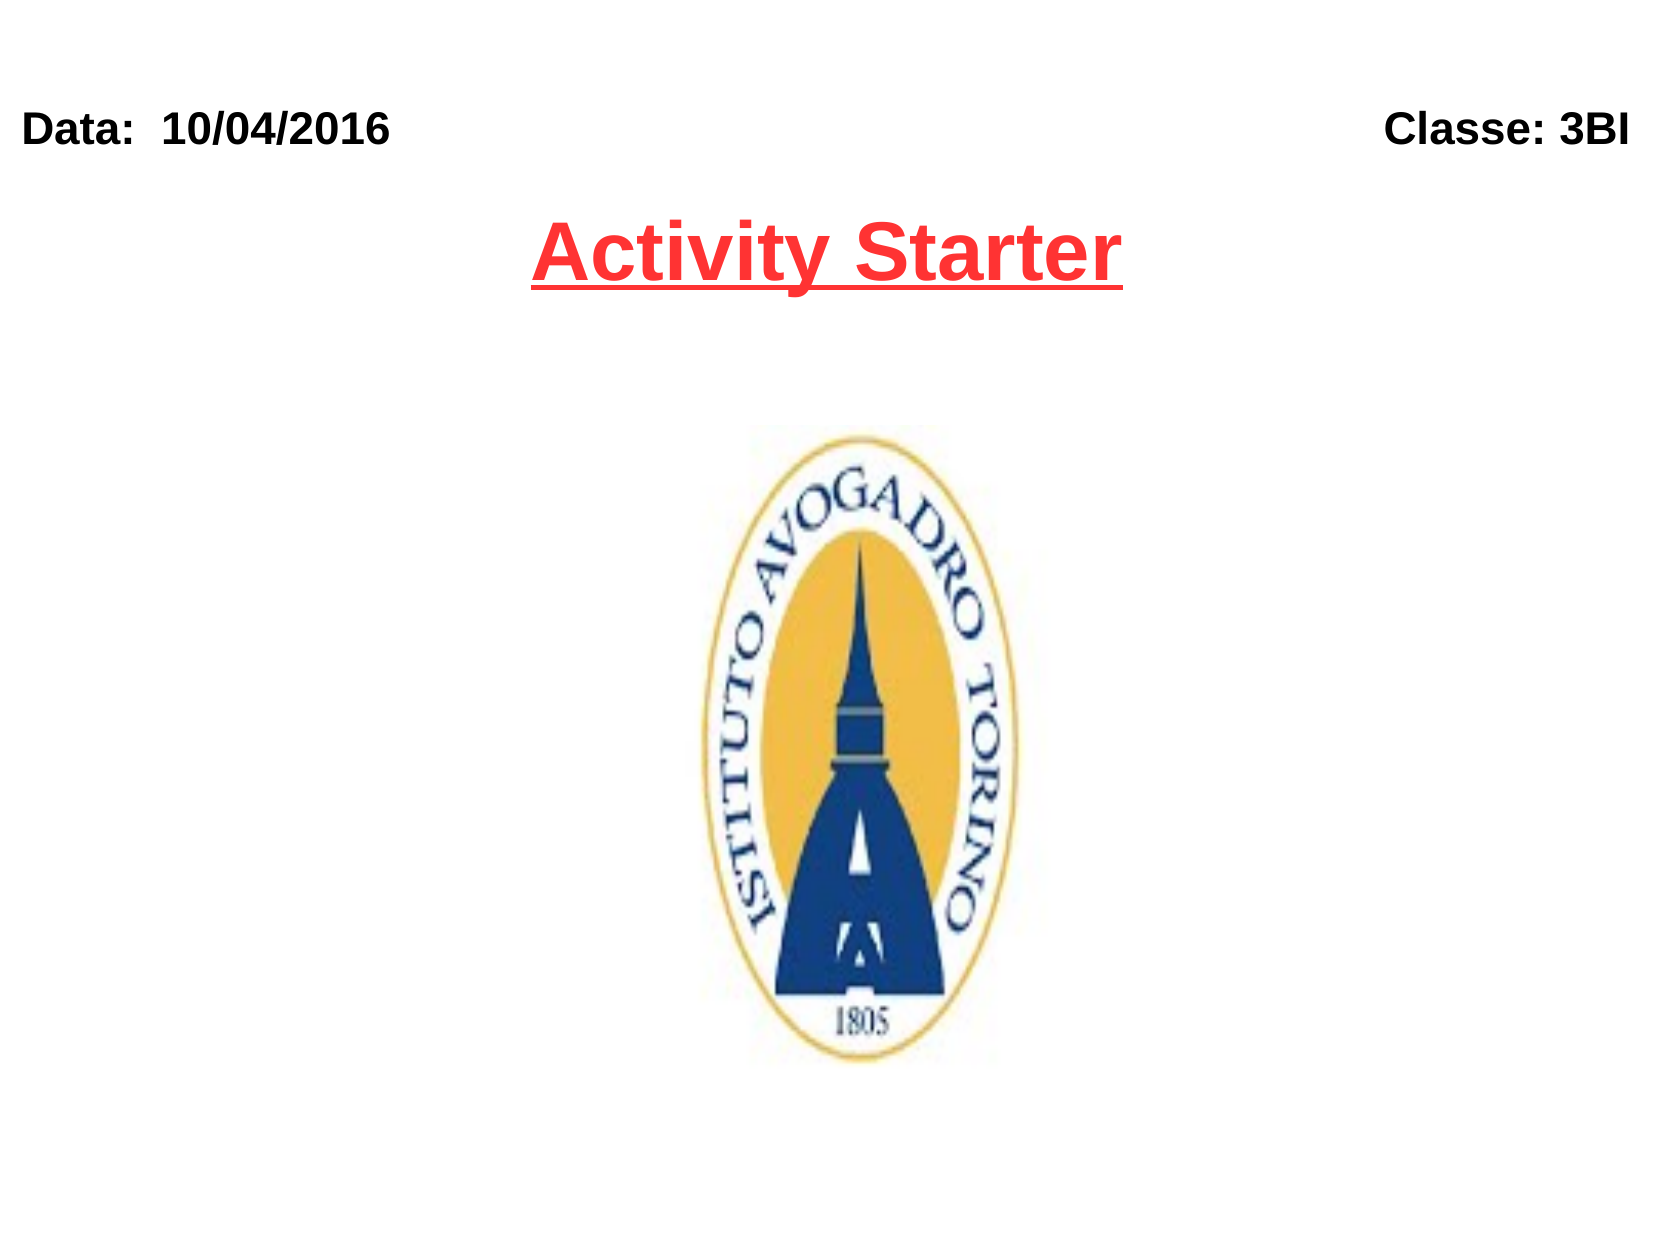

# Data: 10/04/2016 Classe: 3BI Activity Starter